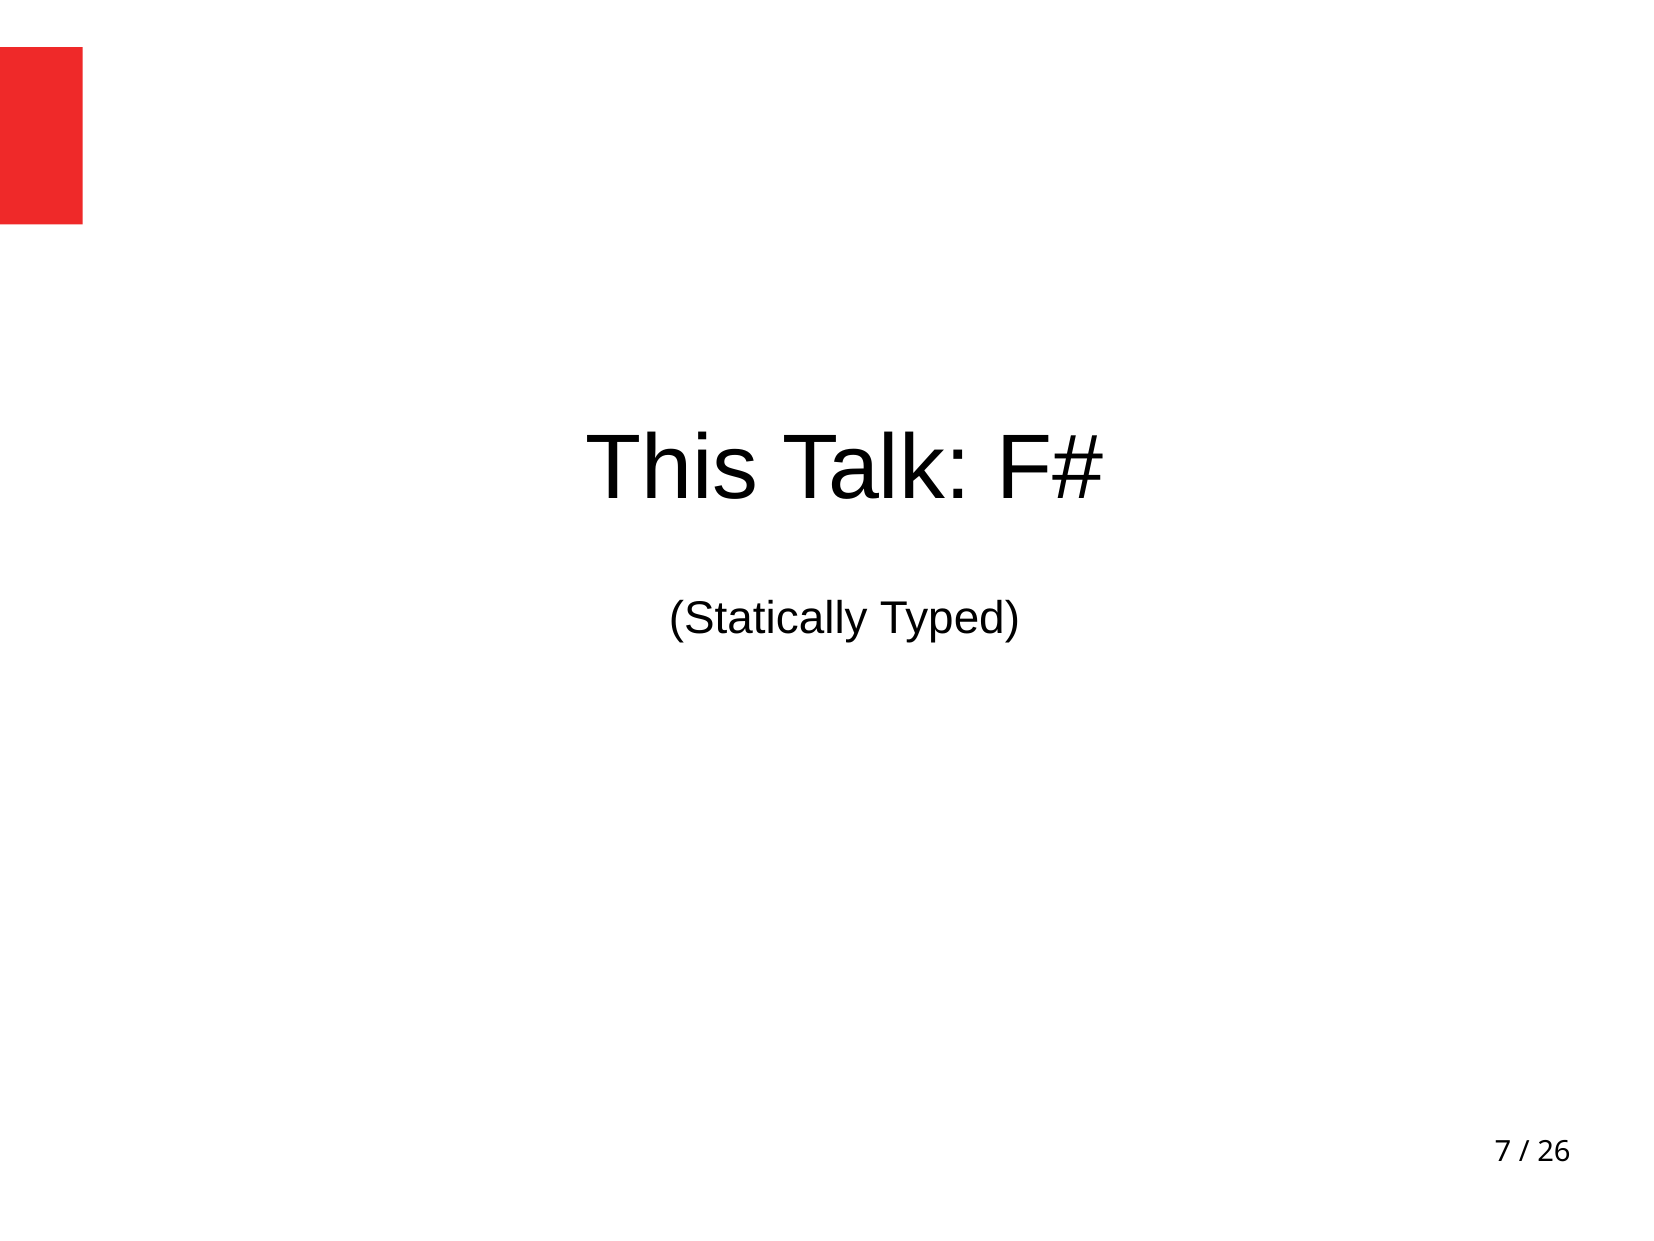

# This Talk: F# (Statically Typed)
7